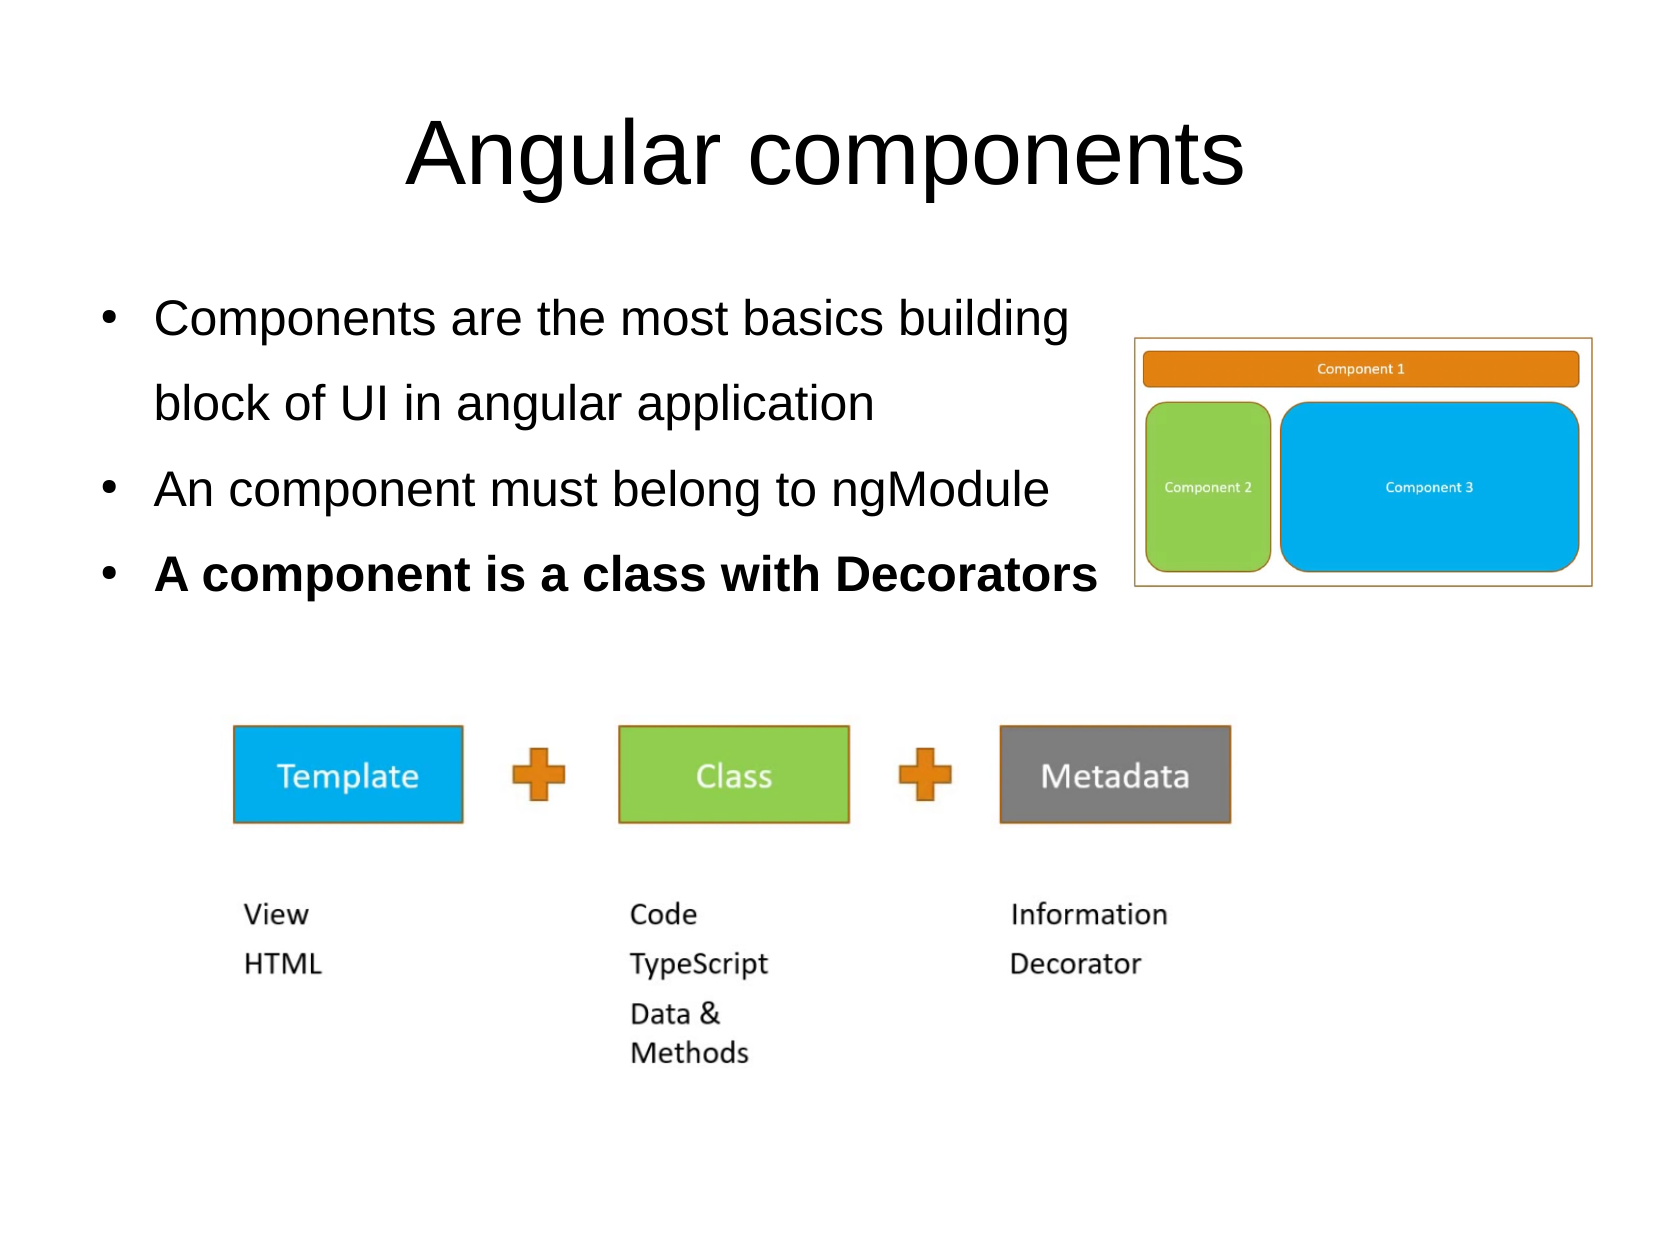

# Angular components
Components are the most basics building
block of UI in angular application
An component must belong to ngModule
A component is a class with Decorators